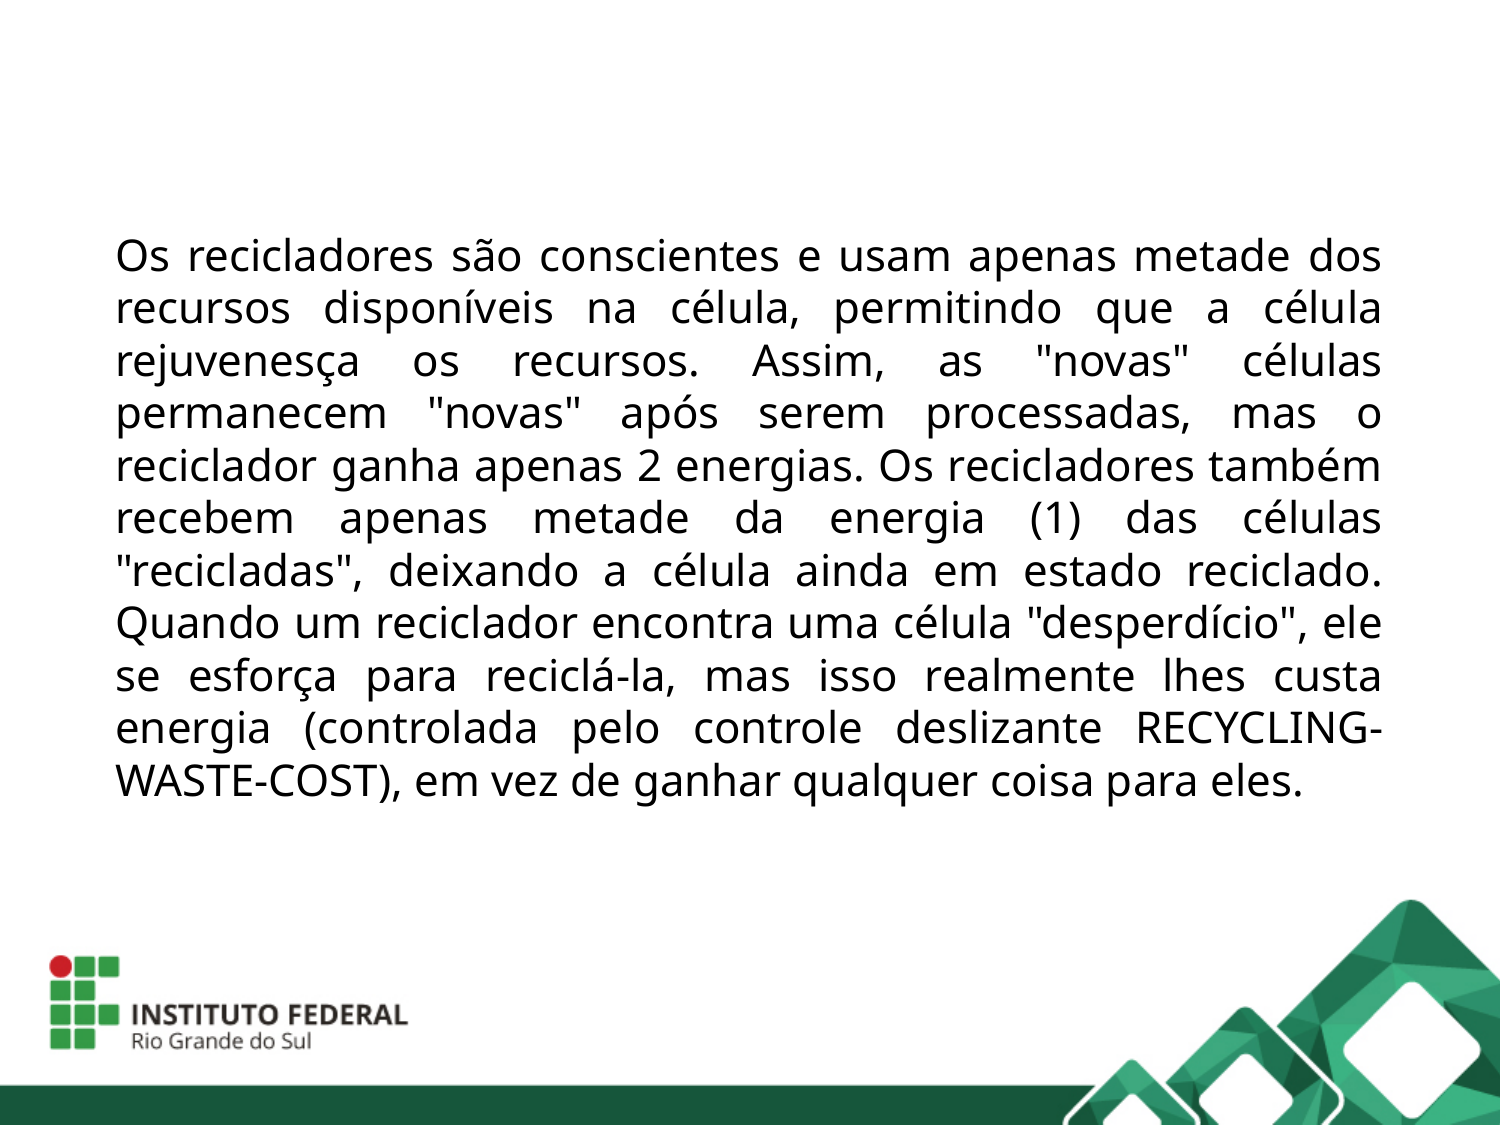

Os recicladores são conscientes e usam apenas metade dos recursos disponíveis na célula, permitindo que a célula rejuvenesça os recursos. Assim, as "novas" células permanecem "novas" após serem processadas, mas o reciclador ganha apenas 2 energias. Os recicladores também recebem apenas metade da energia (1) das células "recicladas", deixando a célula ainda em estado reciclado. Quando um reciclador encontra uma célula "desperdício", ele se esforça para reciclá-la, mas isso realmente lhes custa energia (controlada pelo controle deslizante RECYCLING-WASTE-COST), em vez de ganhar qualquer coisa para eles.